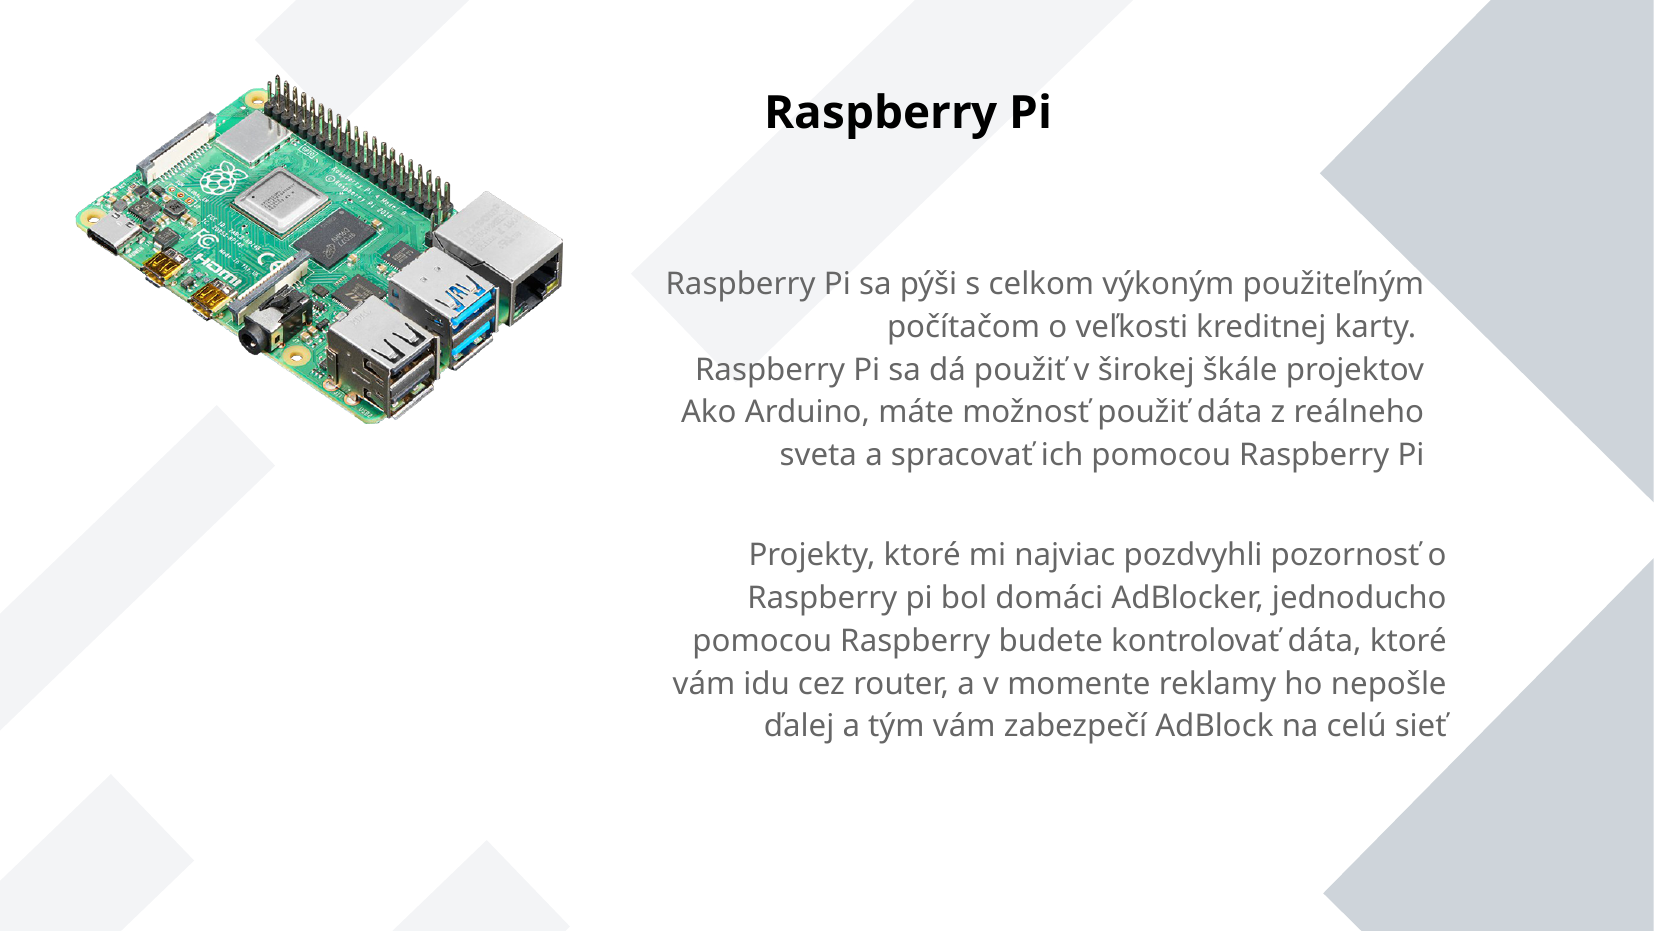

Raspberry Pi
Raspberry Pi sa pýši s celkom výkoným použiteľným počítačom o veľkosti kreditnej karty.
Raspberry Pi sa dá použiť v širokej škále projektov
Ako Arduino, máte možnosť použiť dáta z reálneho sveta a spracovať ich pomocou Raspberry Pi
Projekty, ktoré mi najviac pozdvyhli pozornosť o Raspberry pi bol domáci AdBlocker, jednoducho pomocou Raspberry budete kontrolovať dáta, ktoré vám idu cez router, a v momente reklamy ho nepošle ďalej a tým vám zabezpečí AdBlock na celú sieť